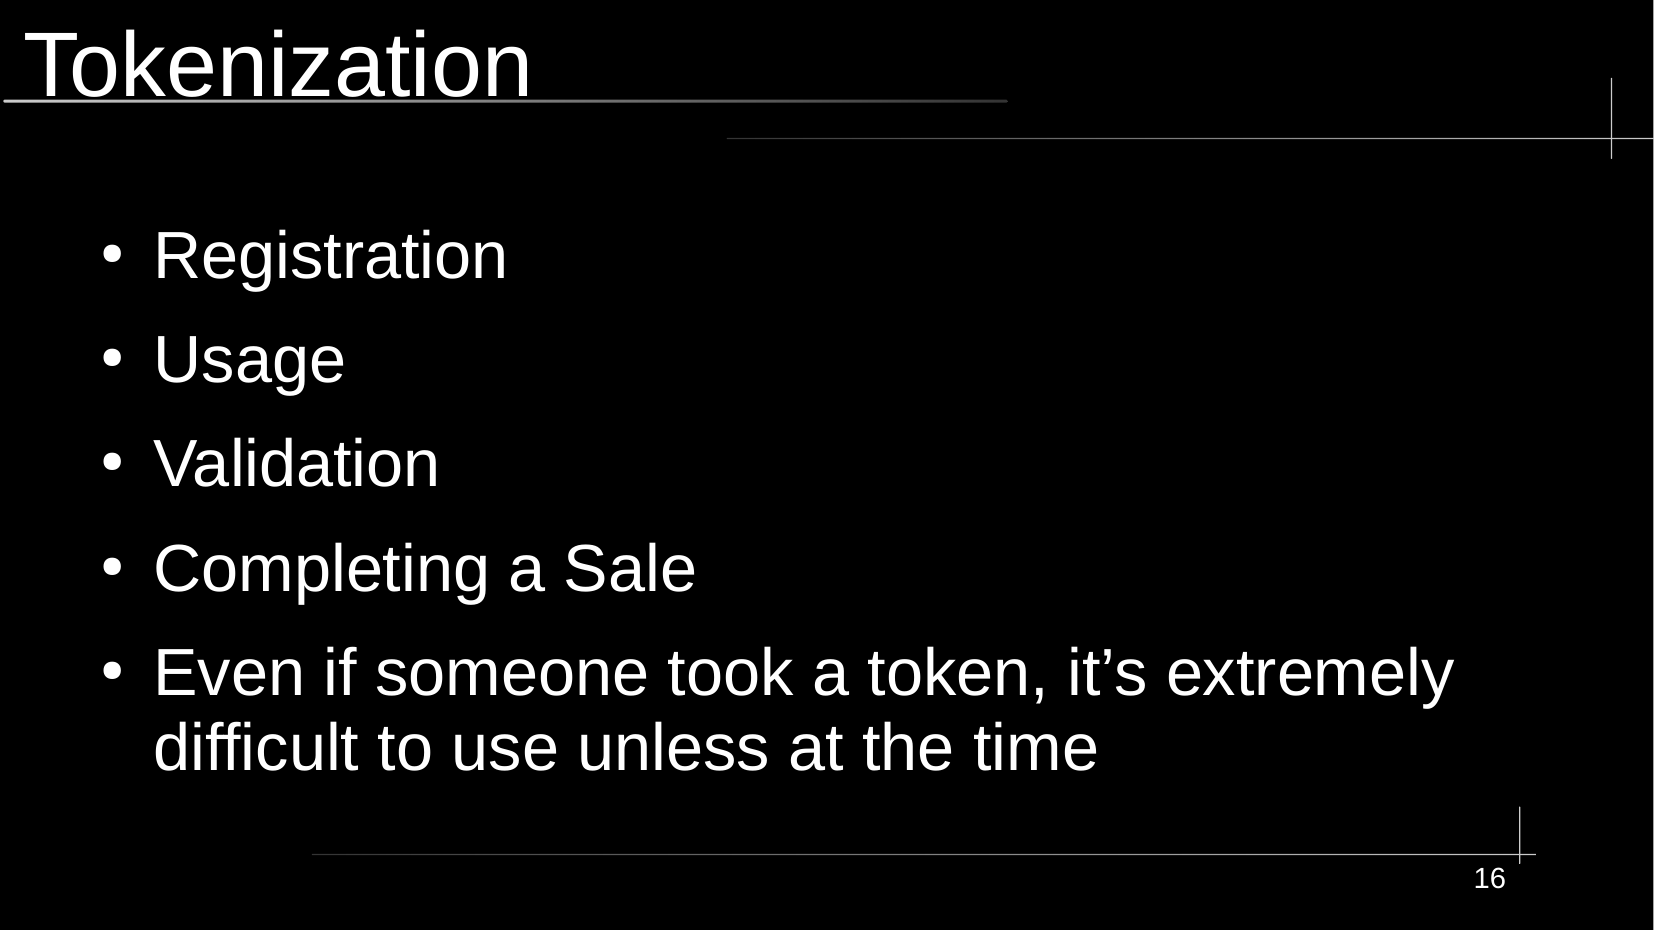

# Tokenization
Registration
Usage
Validation
Completing a Sale
Even if someone took a token, it’s extremely difficult to use unless at the time
16